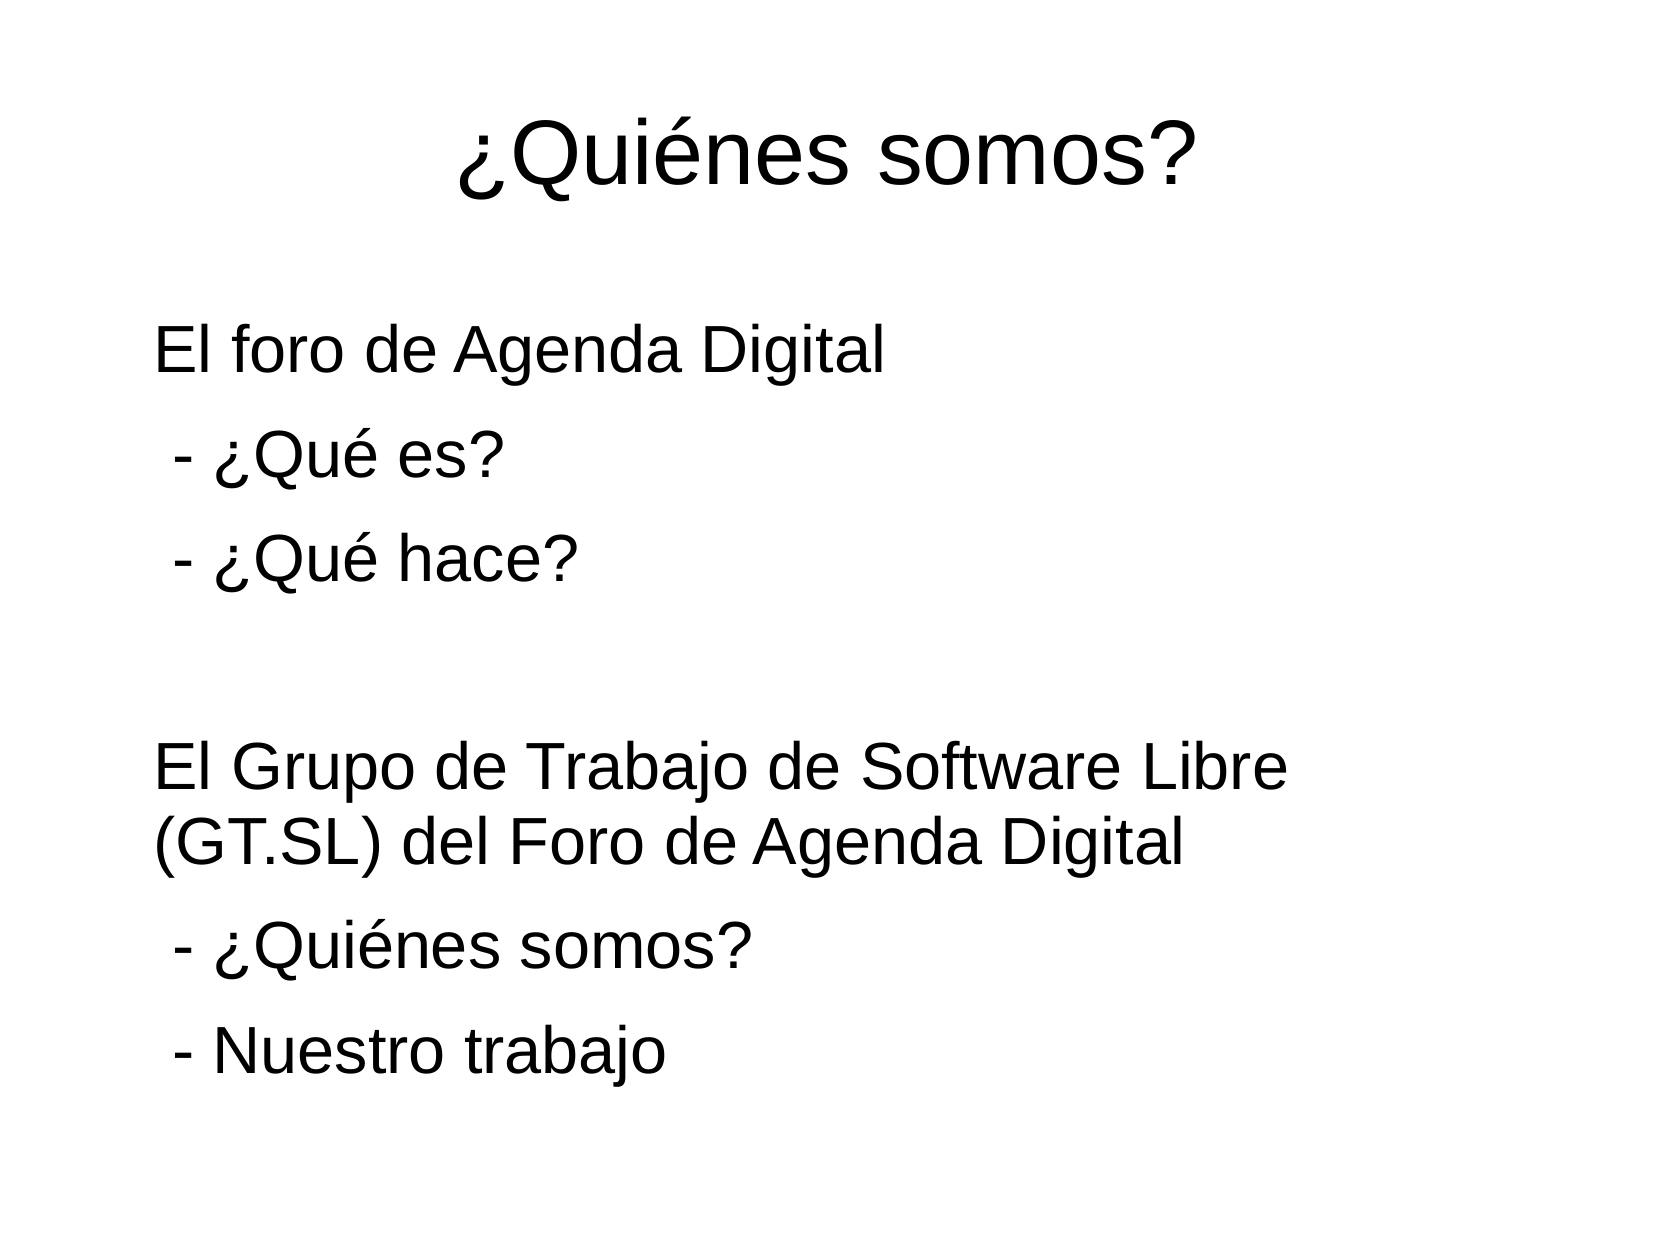

# ¿Quiénes somos?
El foro de Agenda Digital
 - ¿Qué es?
 - ¿Qué hace?
El Grupo de Trabajo de Software Libre (GT.SL) del Foro de Agenda Digital
 - ¿Quiénes somos?
 - Nuestro trabajo